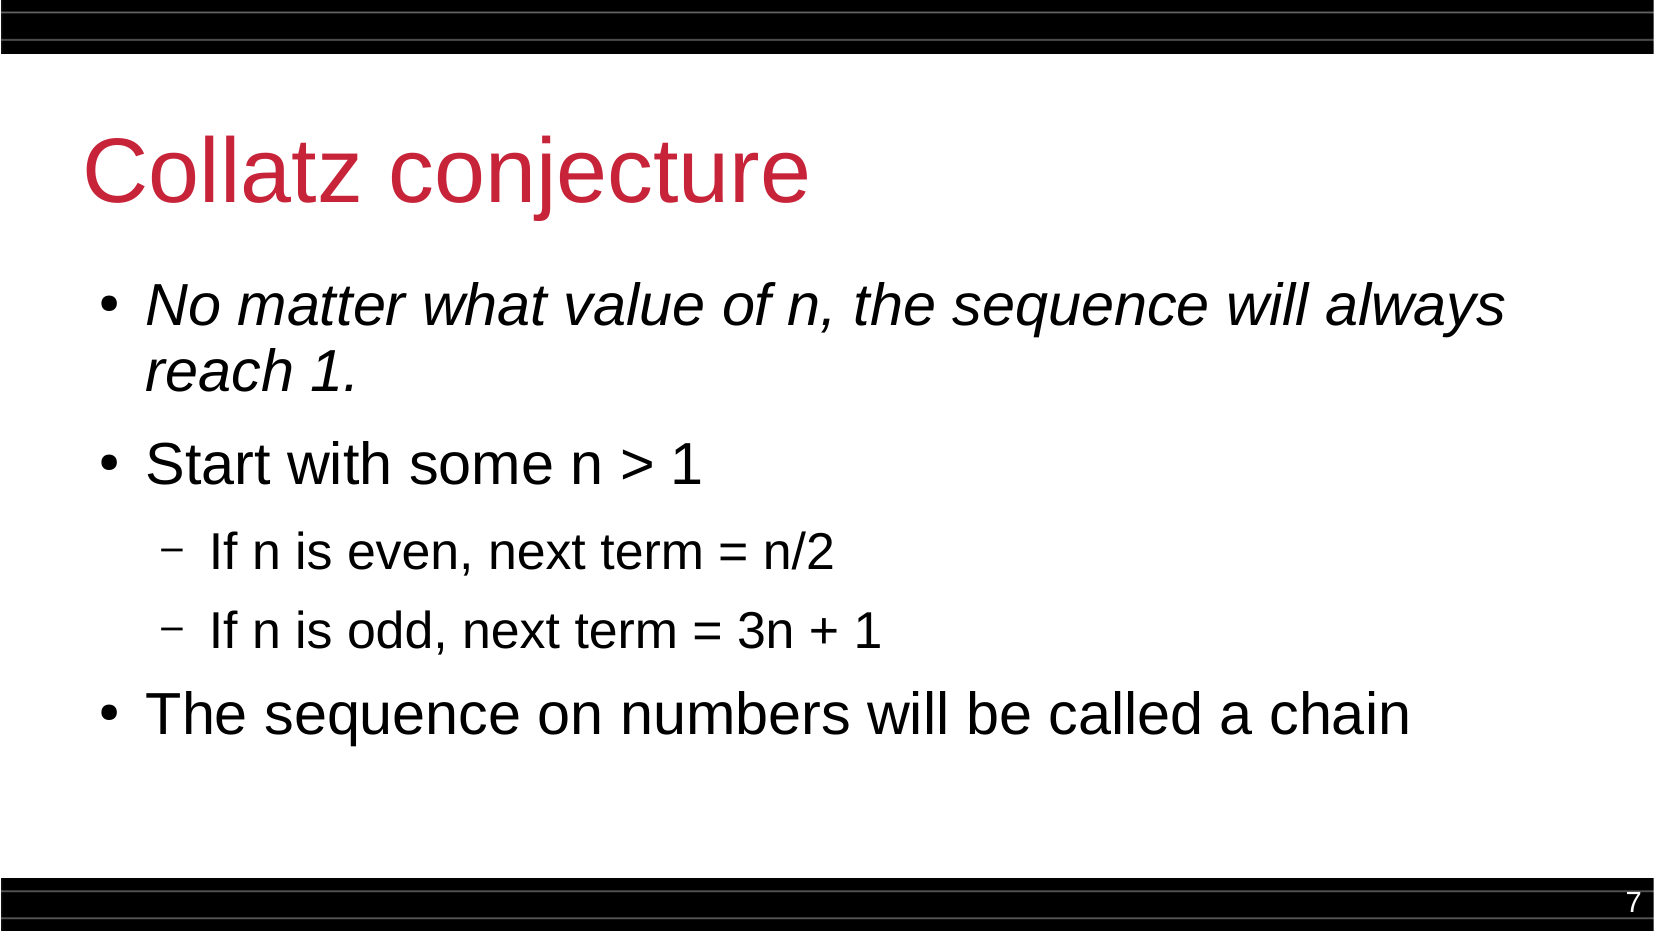

# Collatz conjecture
No matter what value of n, the sequence will always reach 1.
Start with some n > 1
If n is even, next term = n/2
If n is odd, next term = 3n + 1
The sequence on numbers will be called a chain